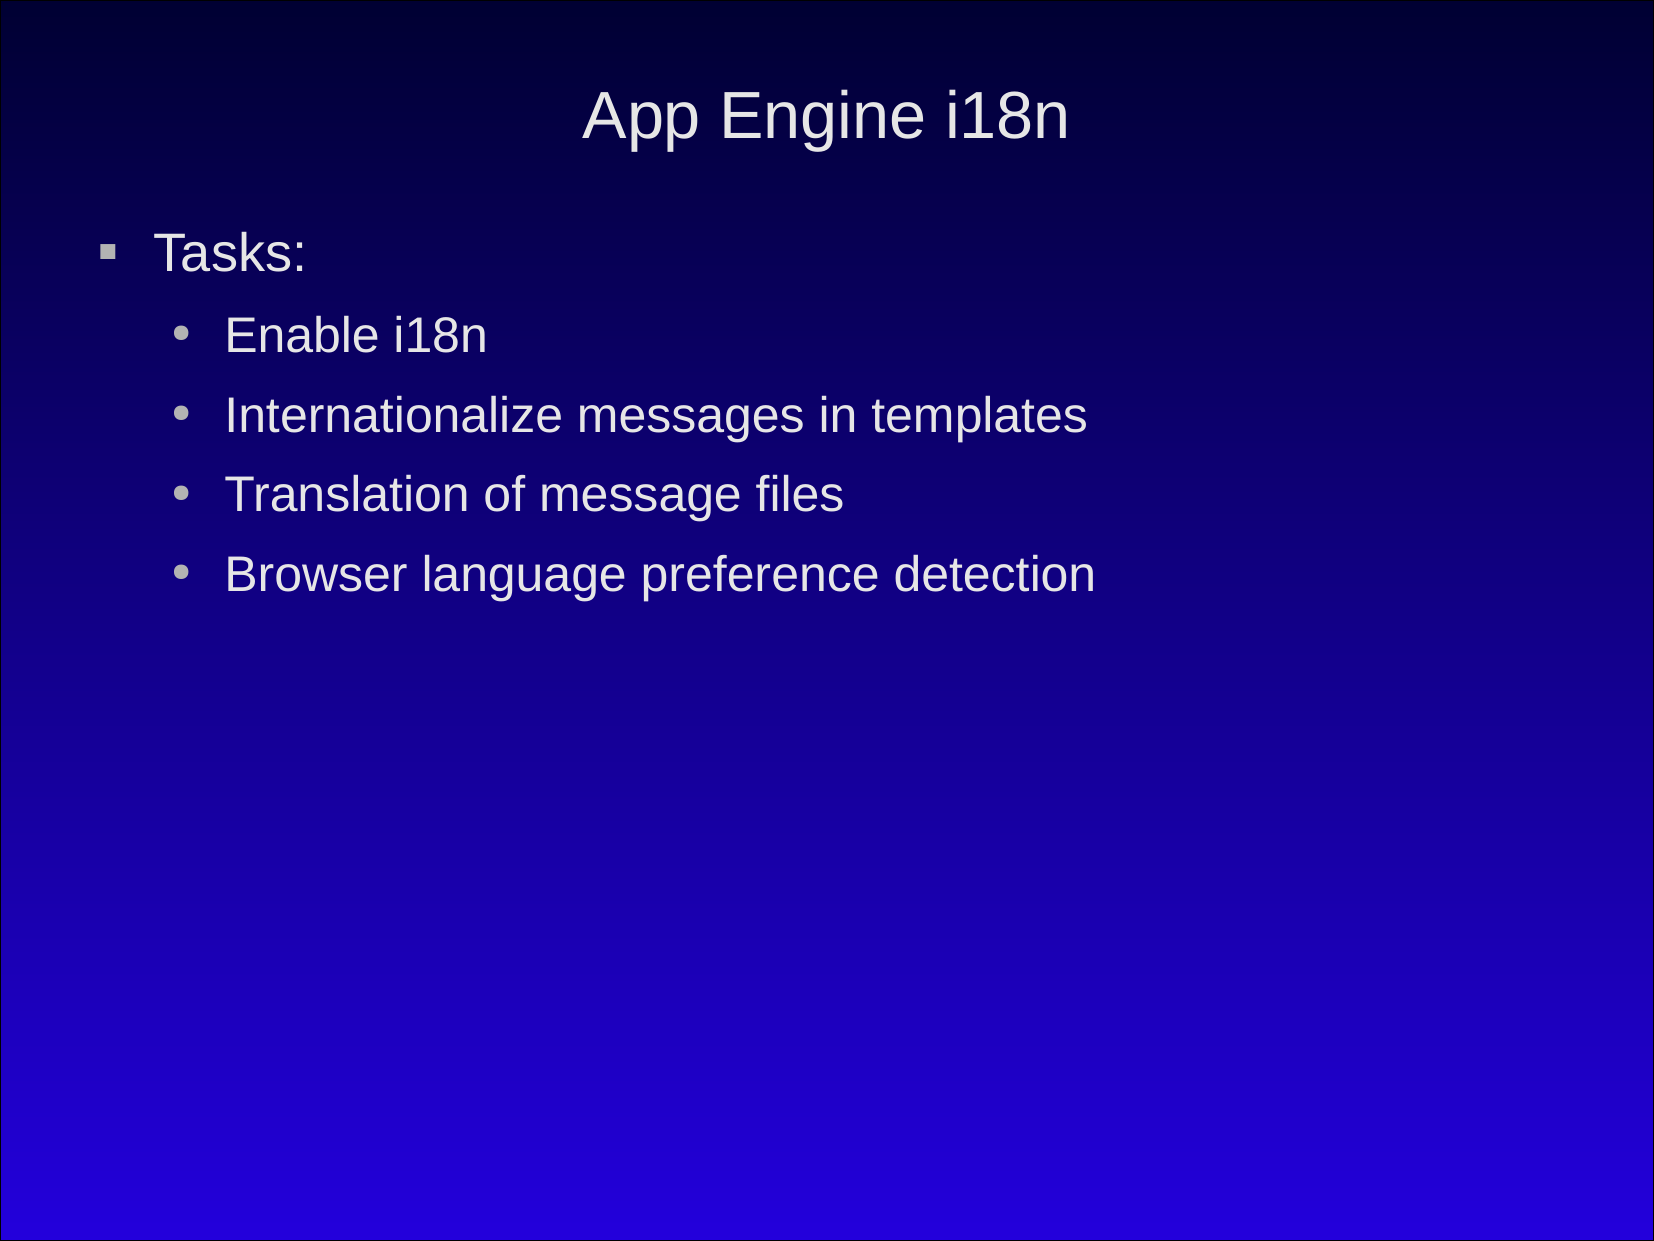

# App Engine i18n
Tasks:
Enable i18n
Internationalize messages in templates
Translation of message files
Browser language preference detection